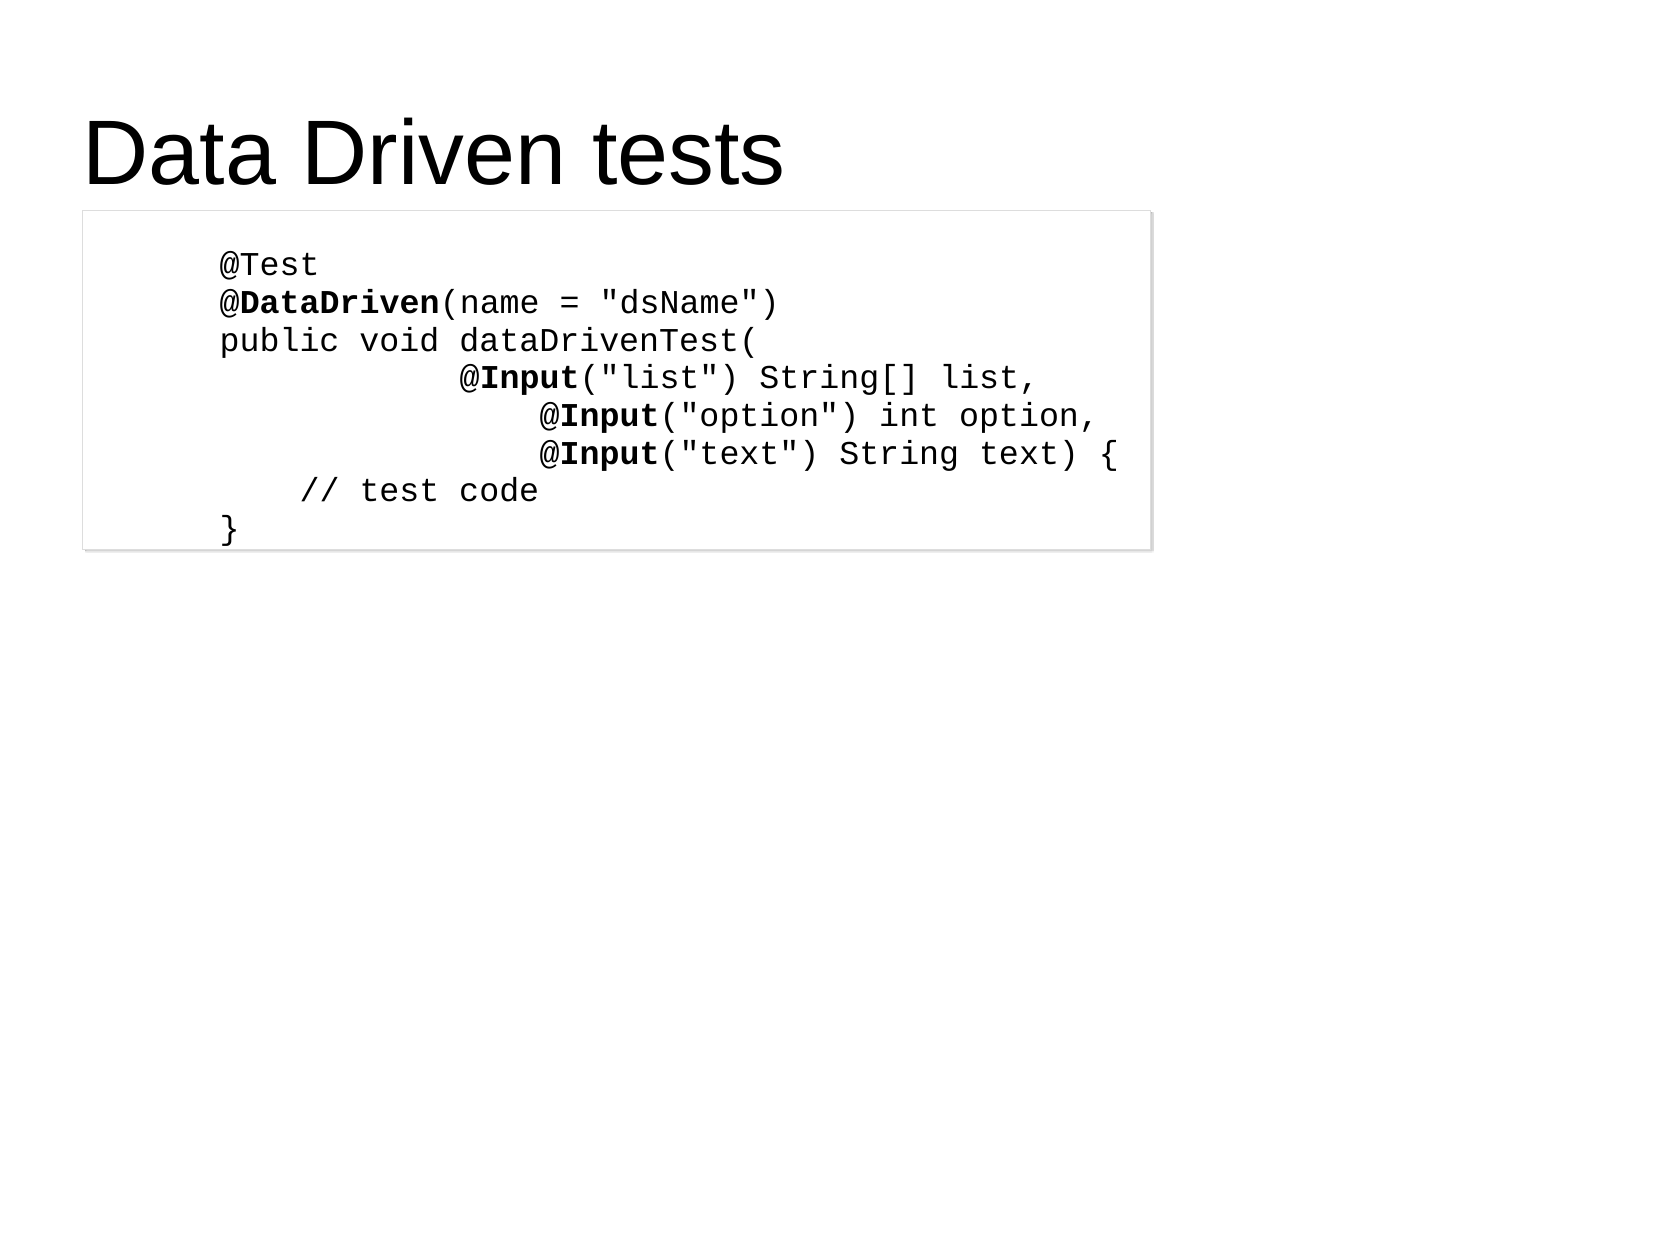

# Data Driven tests
 @Test
 @DataDriven(name = "dsName")
 public void dataDrivenTest(
 @Input("list") String[] list,
 @Input("option") int option,
 @Input("text") String text) {
 // test code
 }